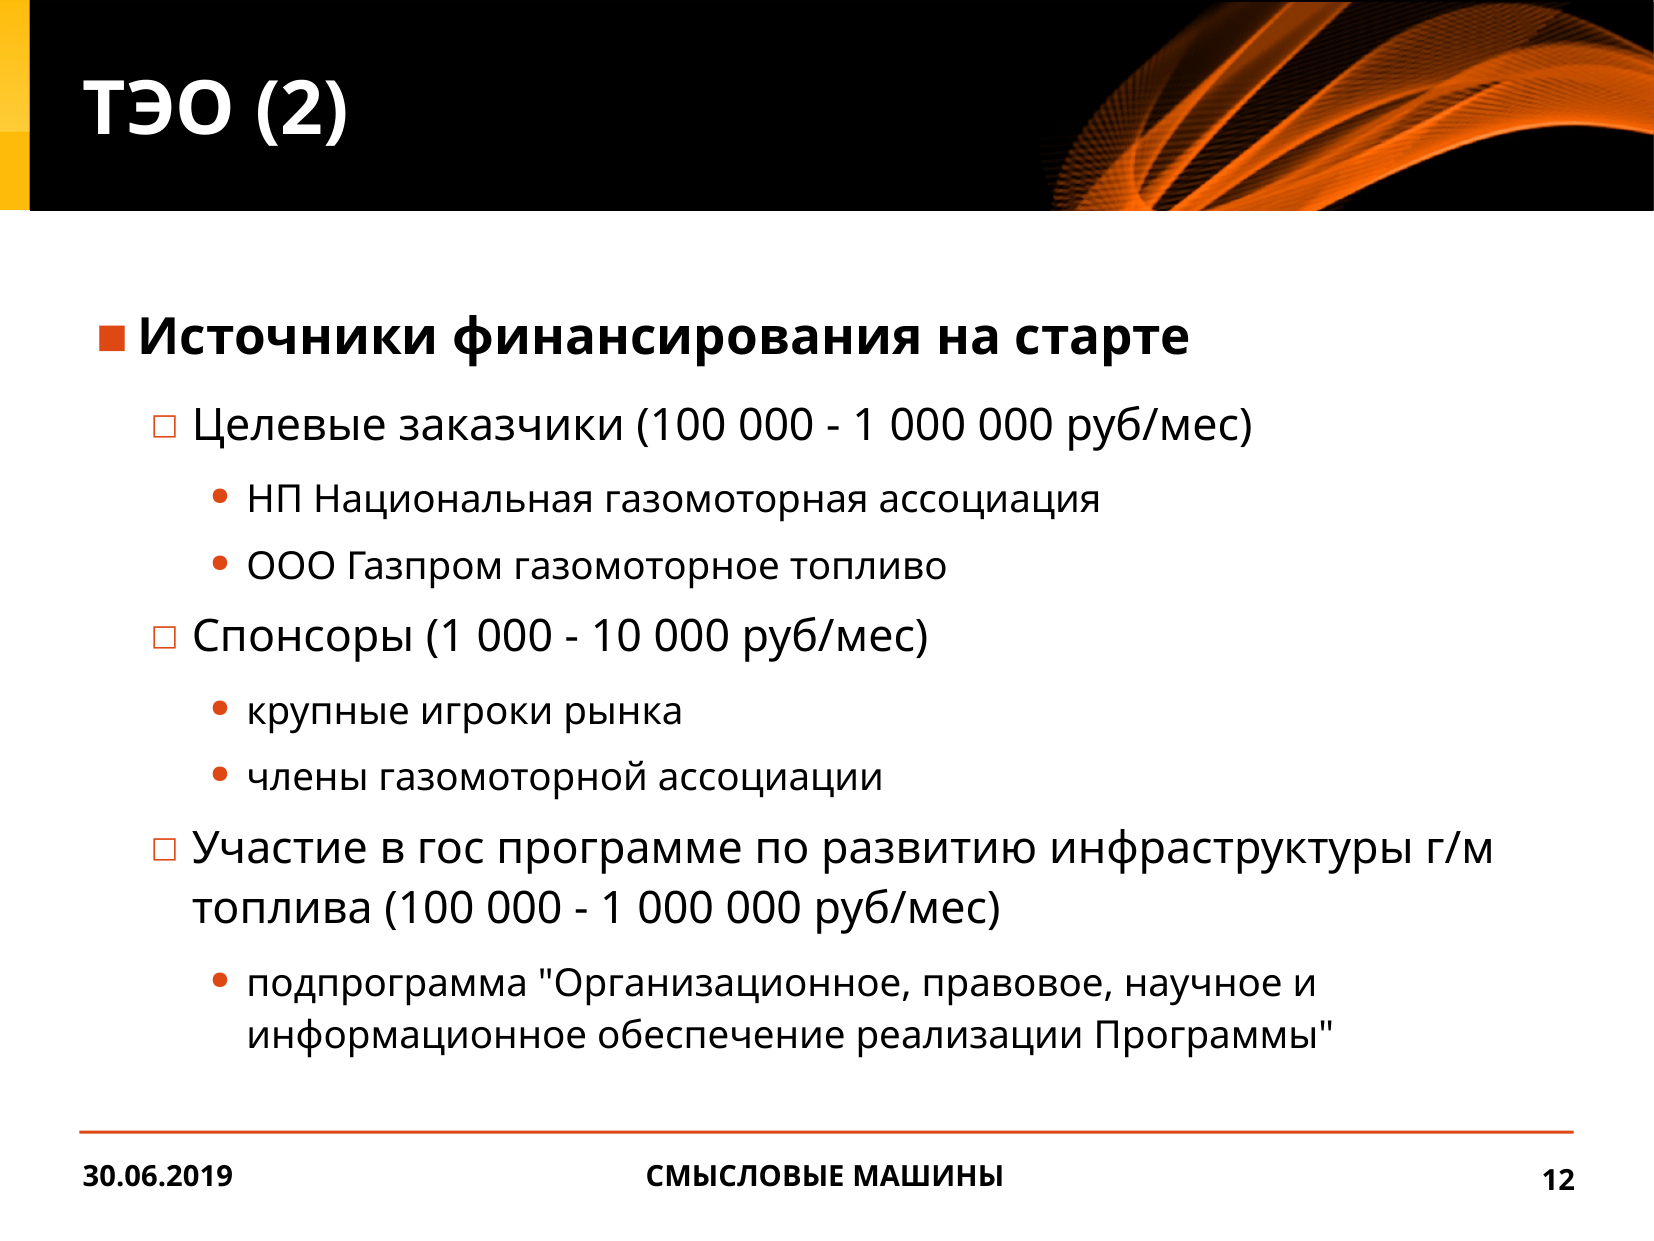

# ТЭО (2)
Источники финансирования на старте
Целевые заказчики (100 000 - 1 000 000 руб/мес)
НП Национальная газомоторная ассоциация
ООО Газпром газомоторное топливо
Спонсоры (1 000 - 10 000 руб/мес)
крупные игроки рынка
члены газомоторной ассоциации
Участие в гос программе по развитию инфраструктуры г/м топлива (100 000 - 1 000 000 руб/мес)
подпрограмма "Организационное, правовое, научное и информационное обеспечение реализации Программы"